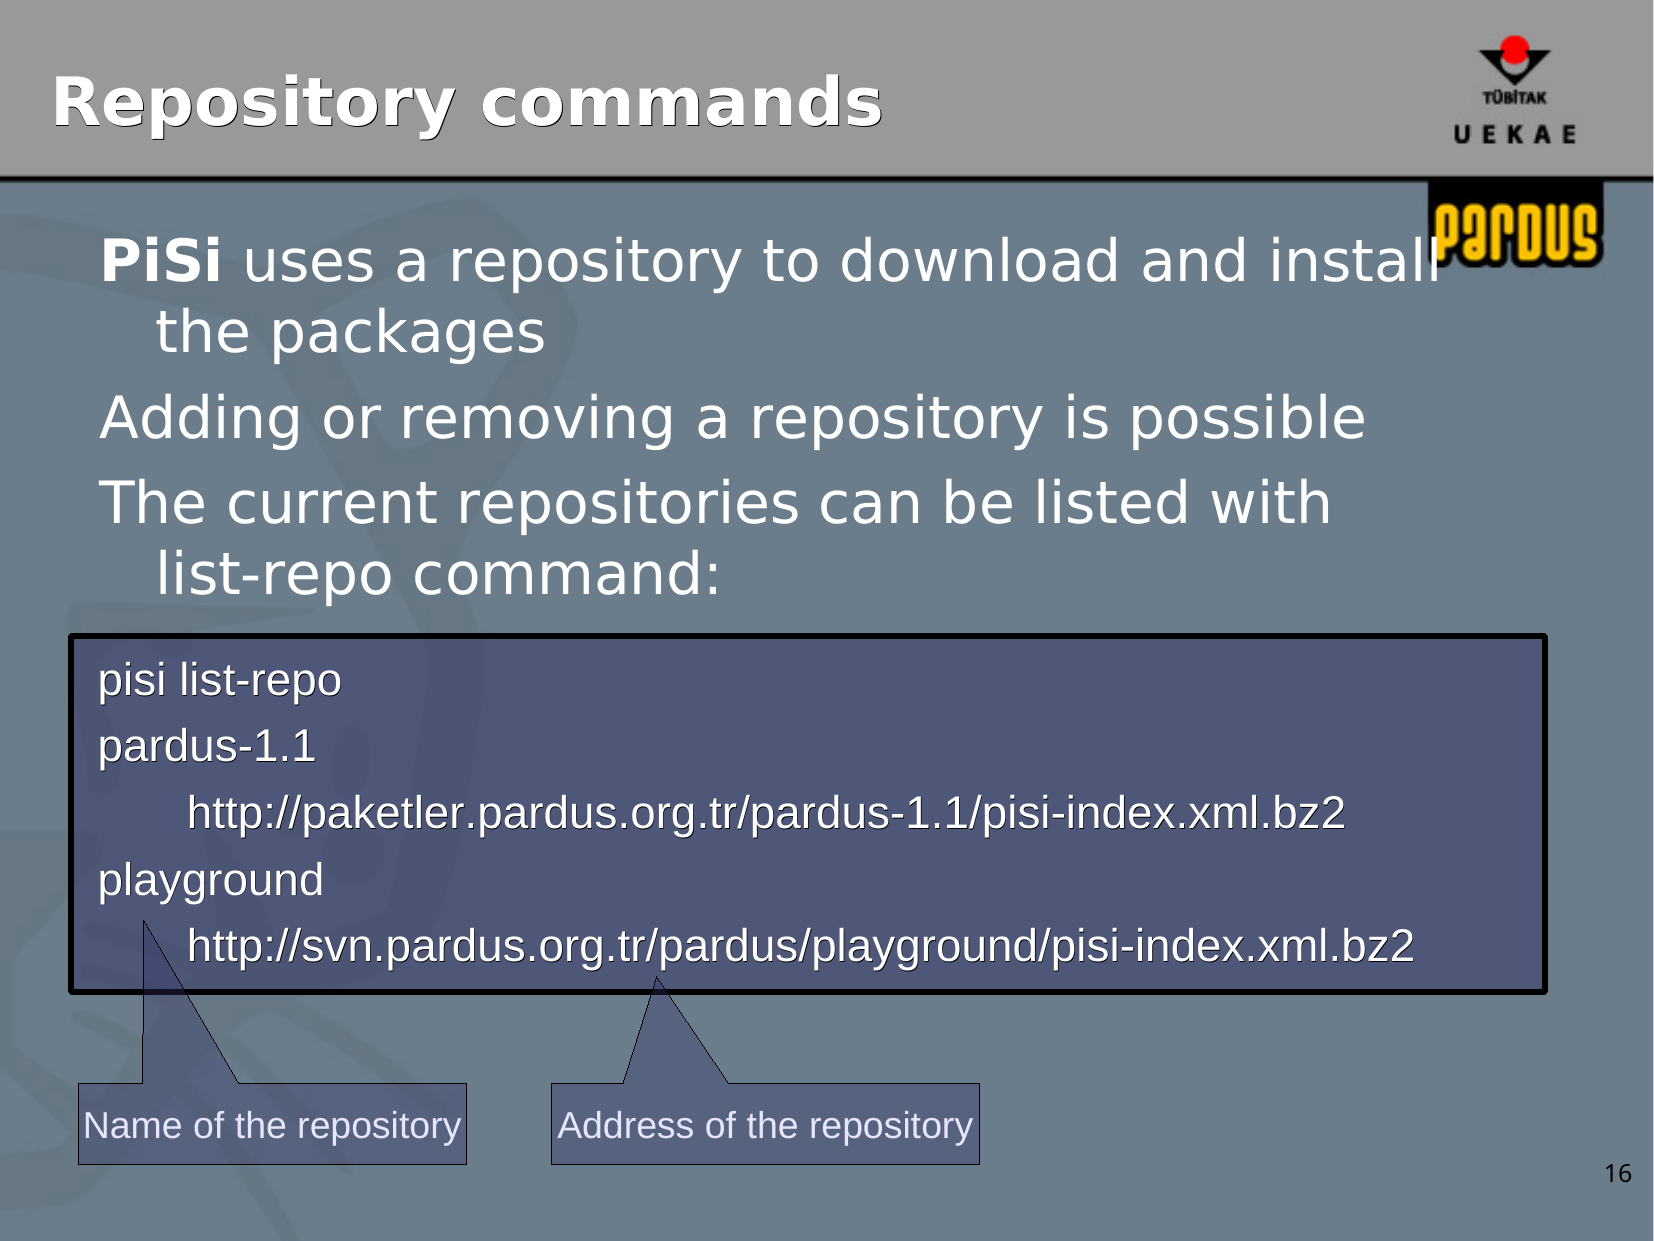

# Repository commands
PiSi uses a repository to download and install the packages
Adding or removing a repository is possible
The current repositories can be listed with list-repo command:
pisi list-repo
pardus-1.1
 http://paketler.pardus.org.tr/pardus-1.1/pisi-index.xml.bz2
playground
 http://svn.pardus.org.tr/pardus/playground/pisi-index.xml.bz2
Name of the repository
Address of the repository